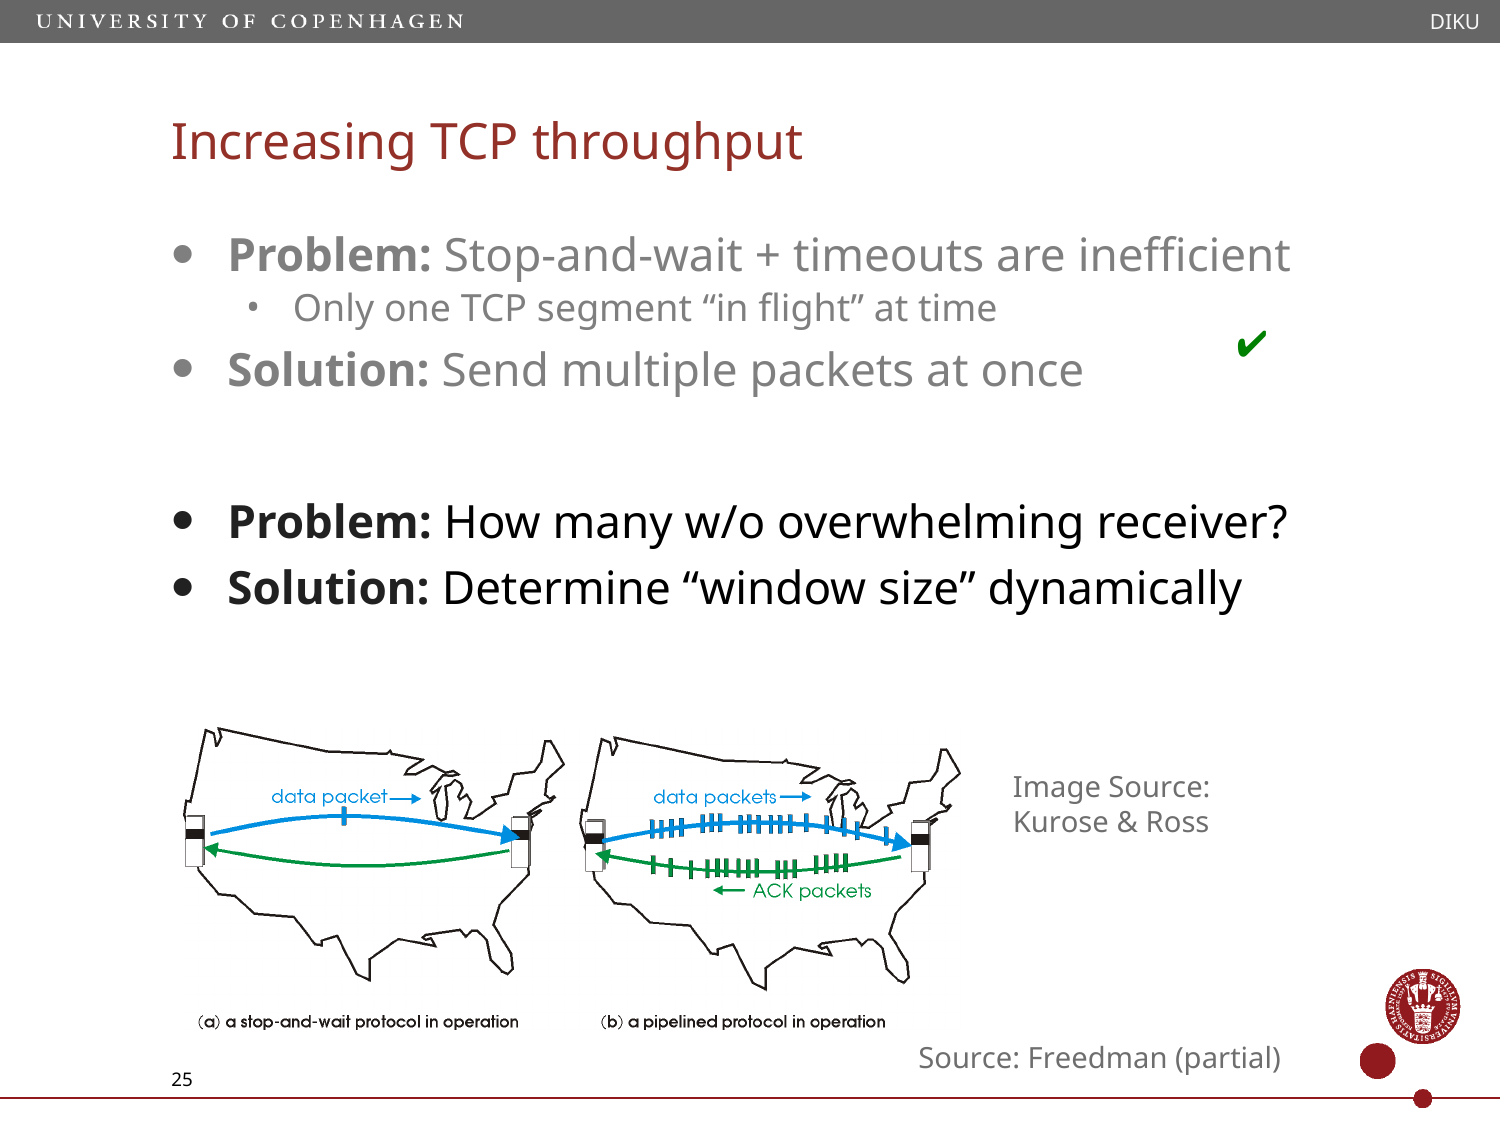

DIKU
# Increasing TCP throughput
Problem: Stop-and-wait + timeouts are inefficient
Only one TCP segment “in flight” at time
Solution: Send multiple packets at once
Problem: How many w/o overwhelming receiver?
Solution: Determine “window size” dynamically
✔
Image Source: Kurose & Ross
Source: Freedman (partial)